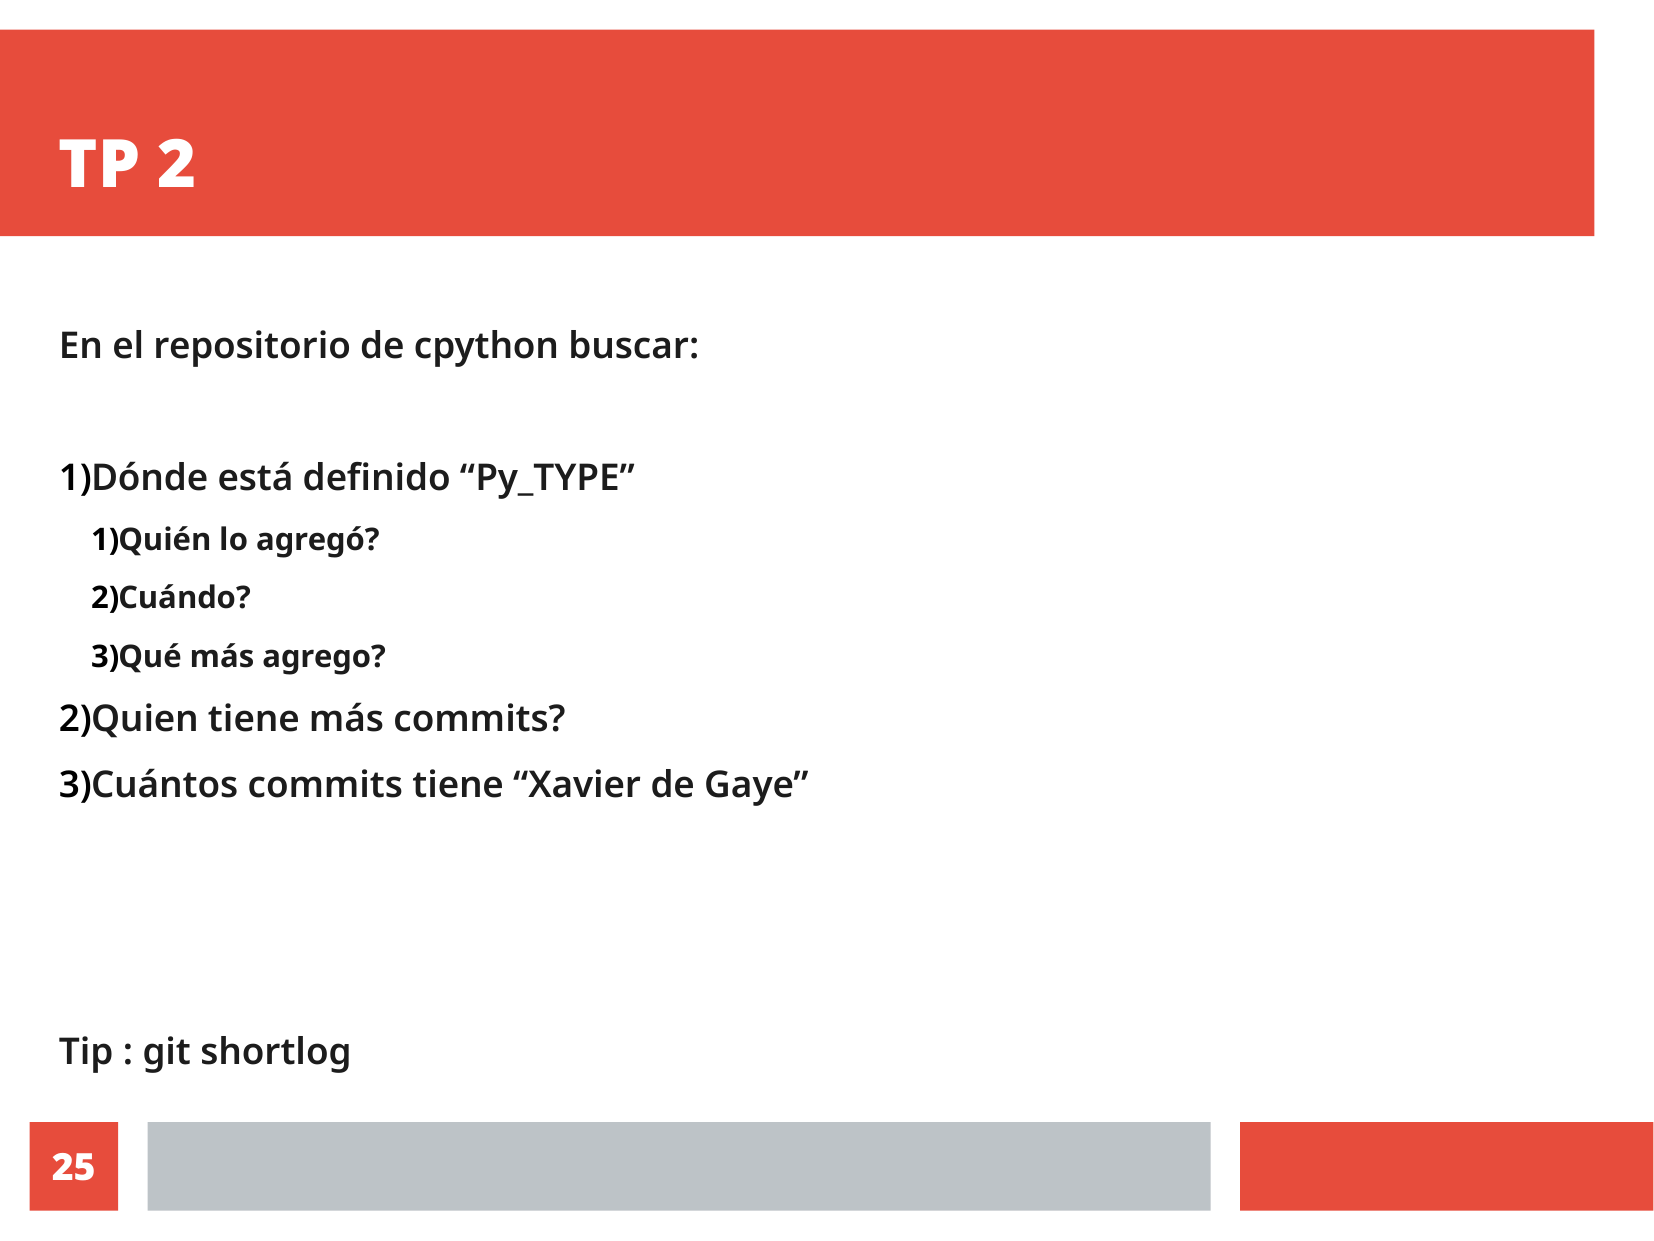

# TP 2
En el repositorio de cpython buscar:
 Dónde está definido “Py_TYPE”
 Quién lo agregó?
 Cuándo?
 Qué más agrego?
 Quien tiene más commits?
 Cuántos commits tiene “Xavier de Gaye”
Tip : git shortlog
25